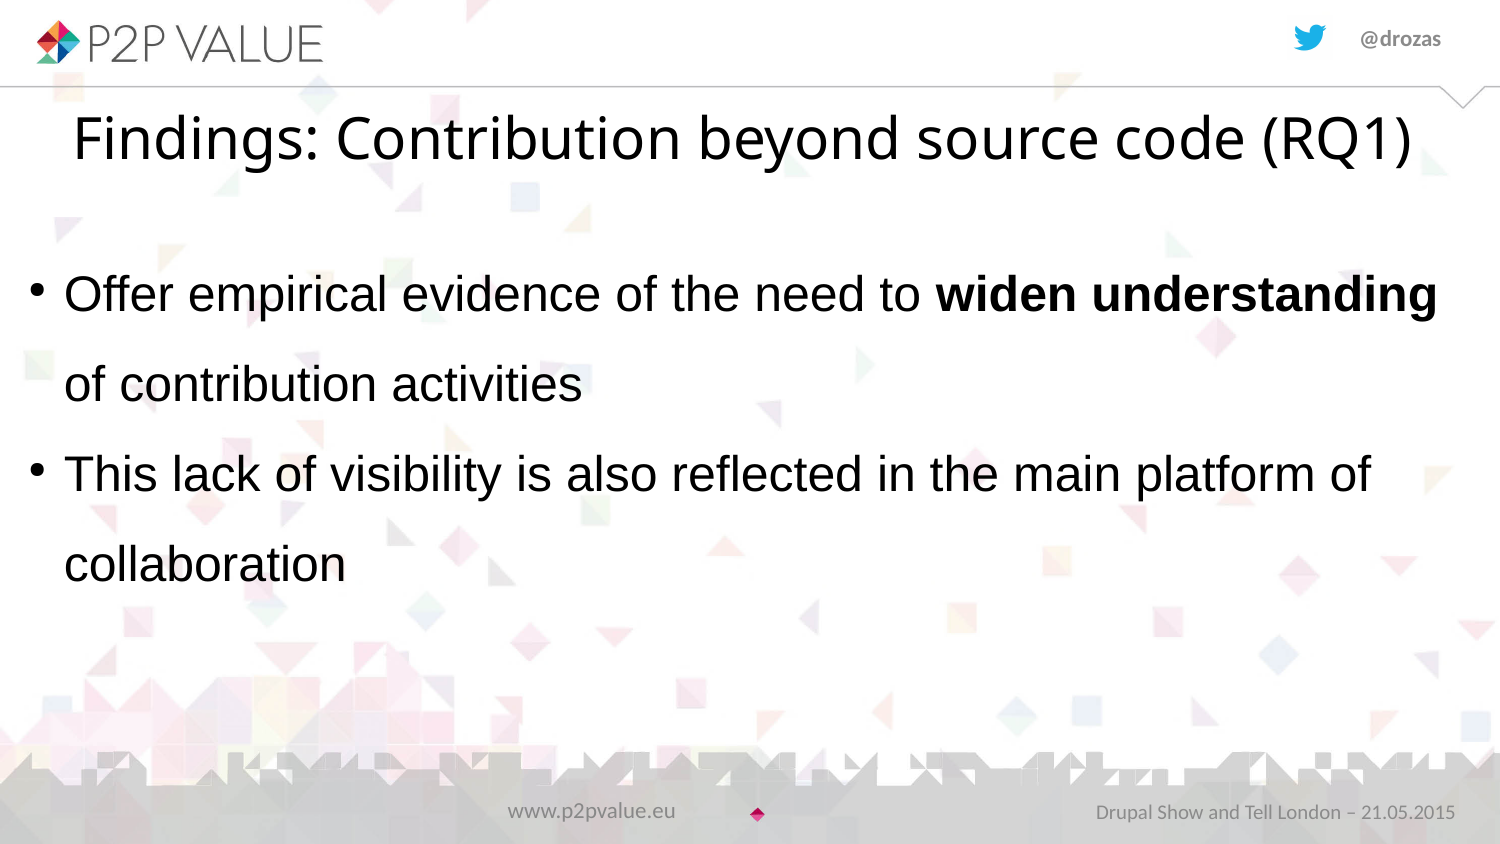

@drozas
Findings: Contribution beyond source code (RQ1)
# Offer empirical evidence of the need to widen understanding of contribution activities
This lack of visibility is also reflected in the main platform of collaboration
Drupal Show and Tell London – 21.05.2015
www.p2pvalue.eu